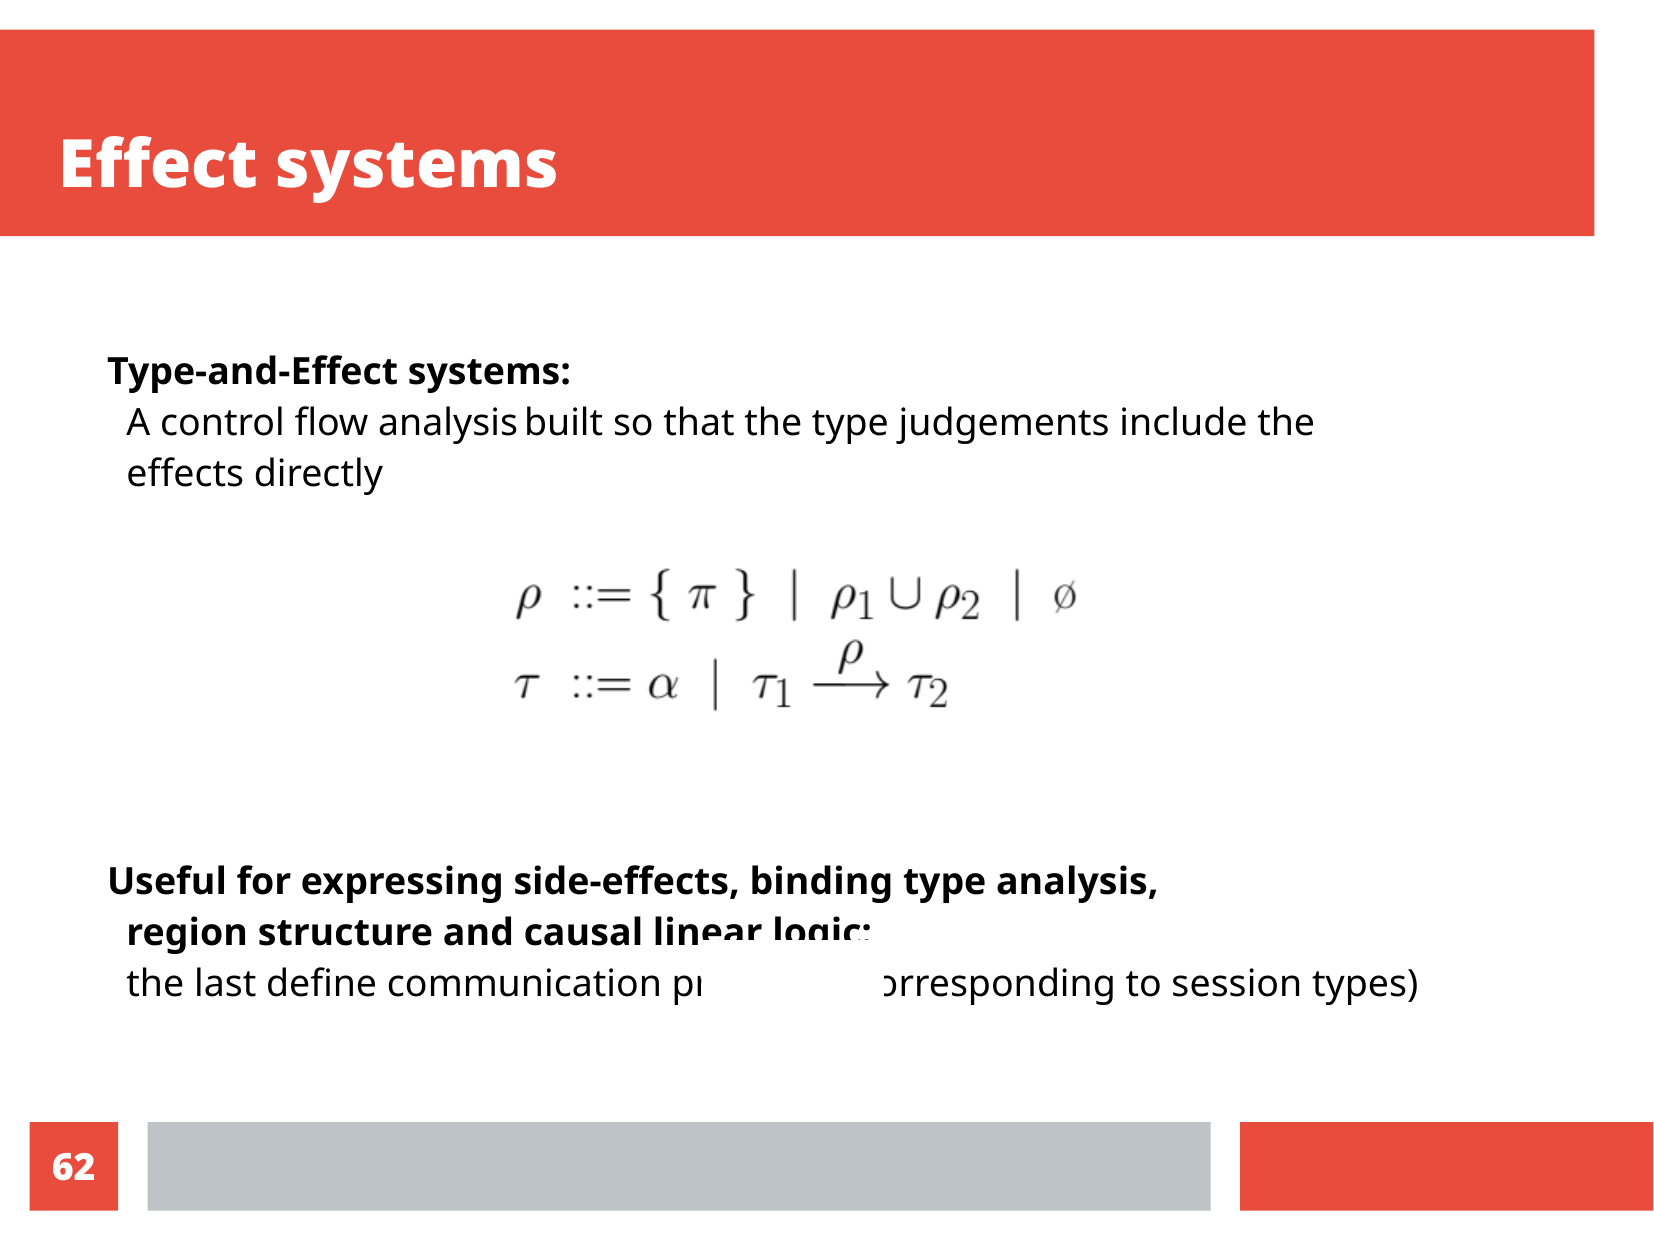

# Effect systems
Type-and-Effect systems:
 A control flow analysis built so that the type judgements include the
 effects directly
Useful for expressing side-effects, binding type analysis,
 region structure and causal linear logic:
 the last define communication protocols (corresponding to session types)
62